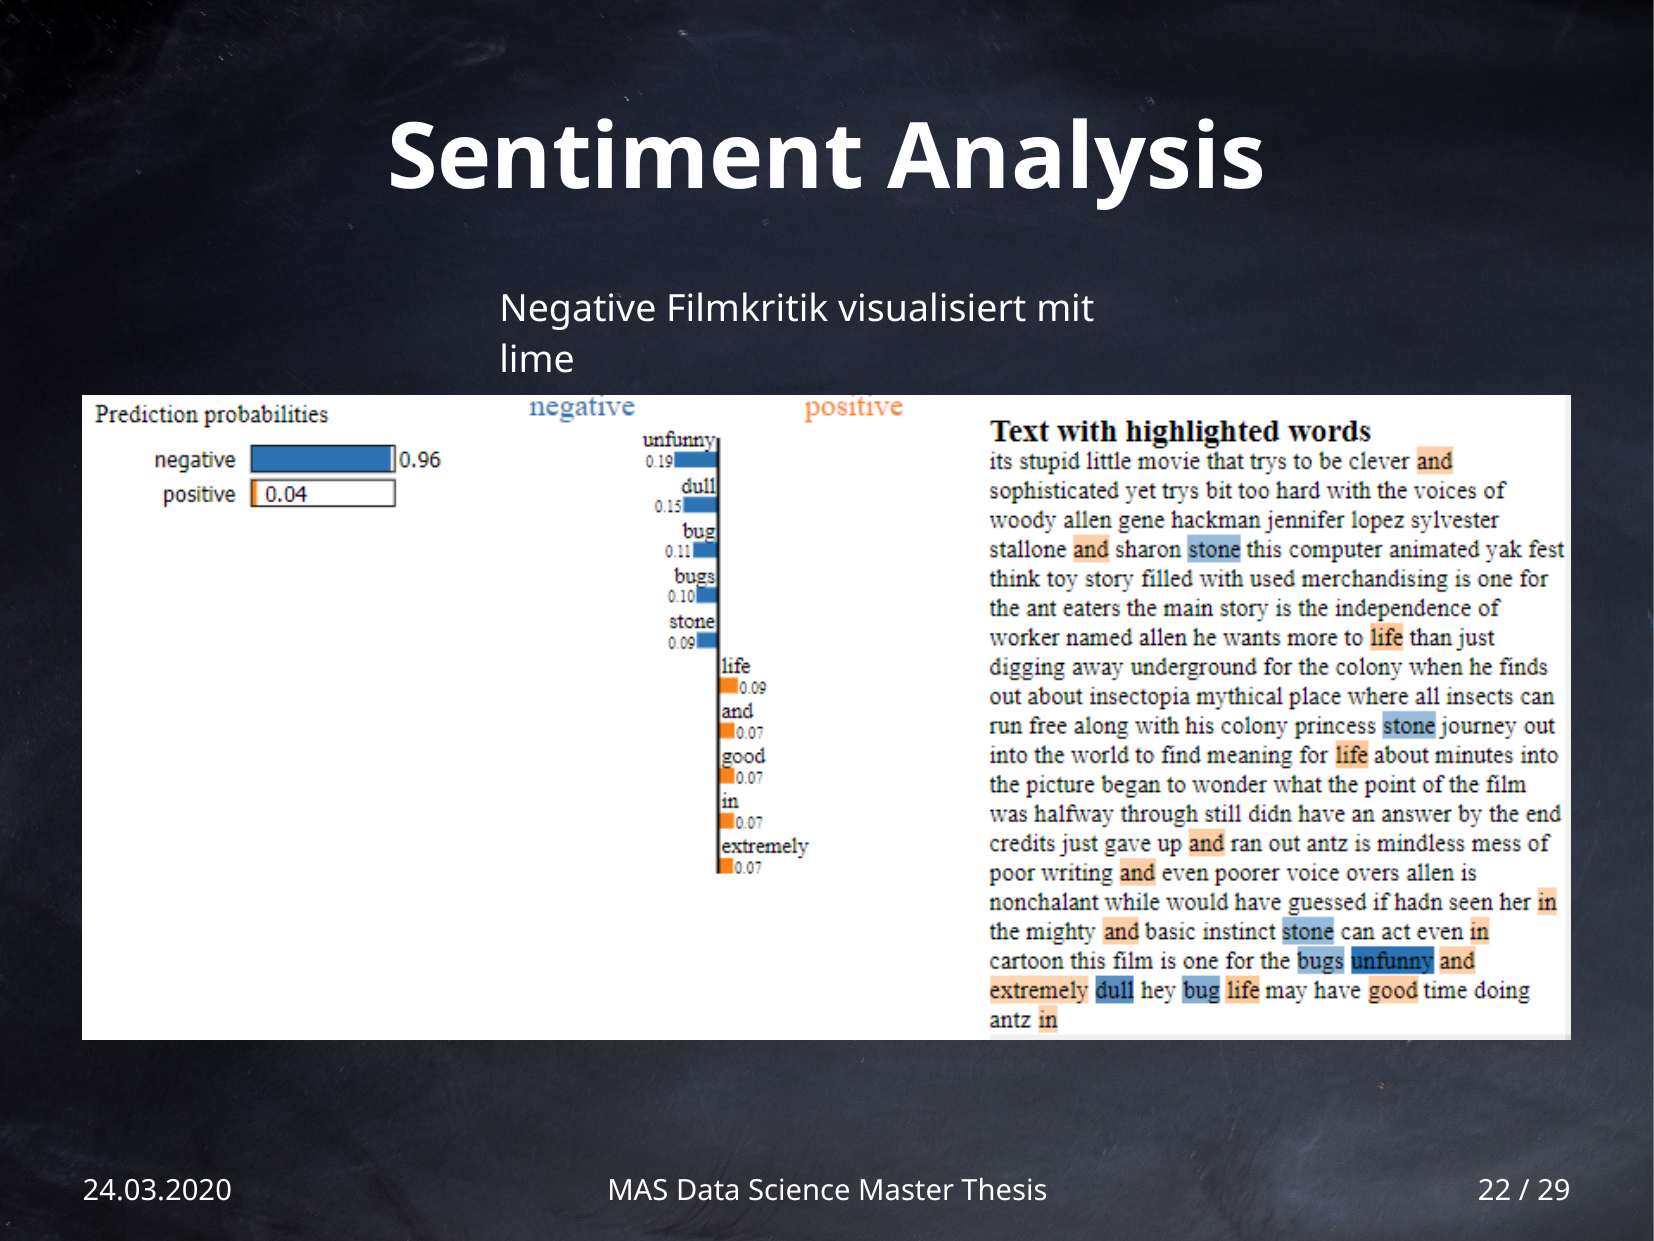

# Sentiment Analysis
Negative Filmkritik visualisiert mit lime
22